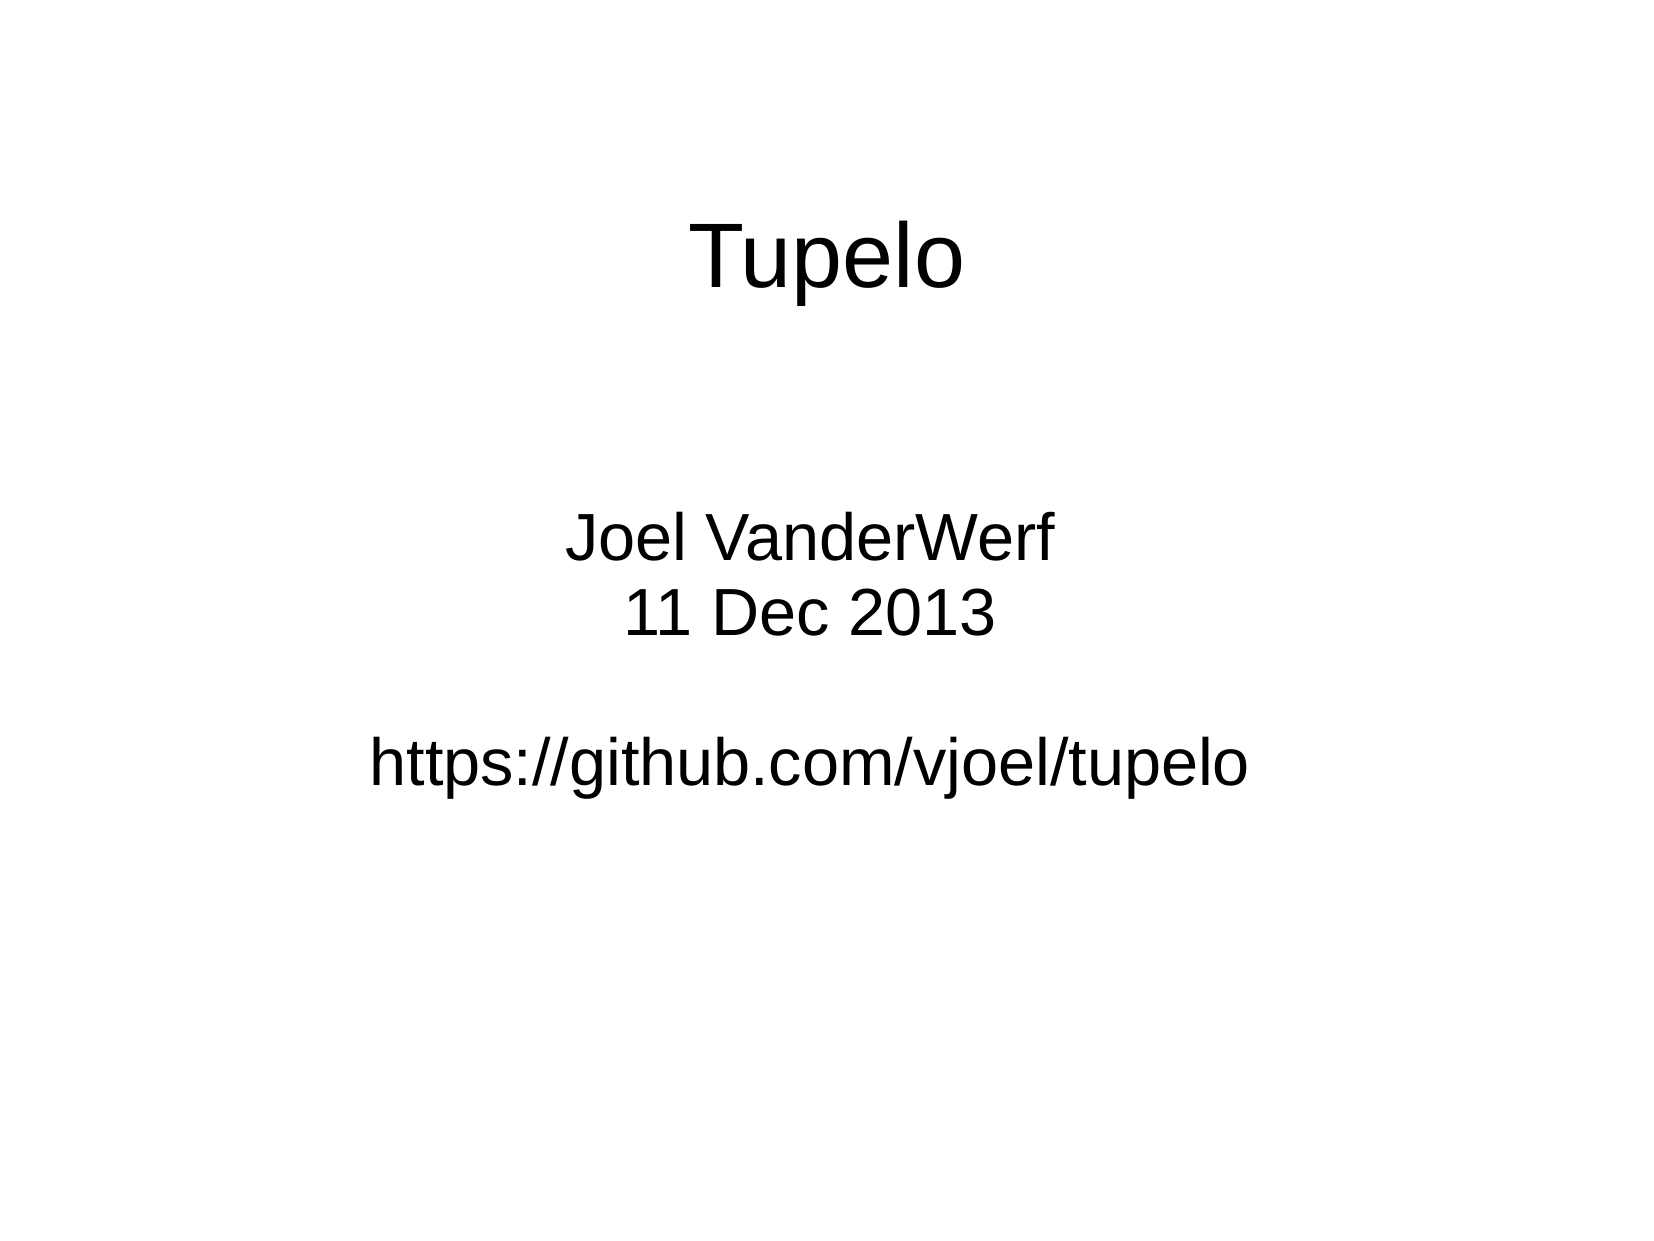

# Tupelo
Joel VanderWerf
11 Dec 2013
https://github.com/vjoel/tupelo